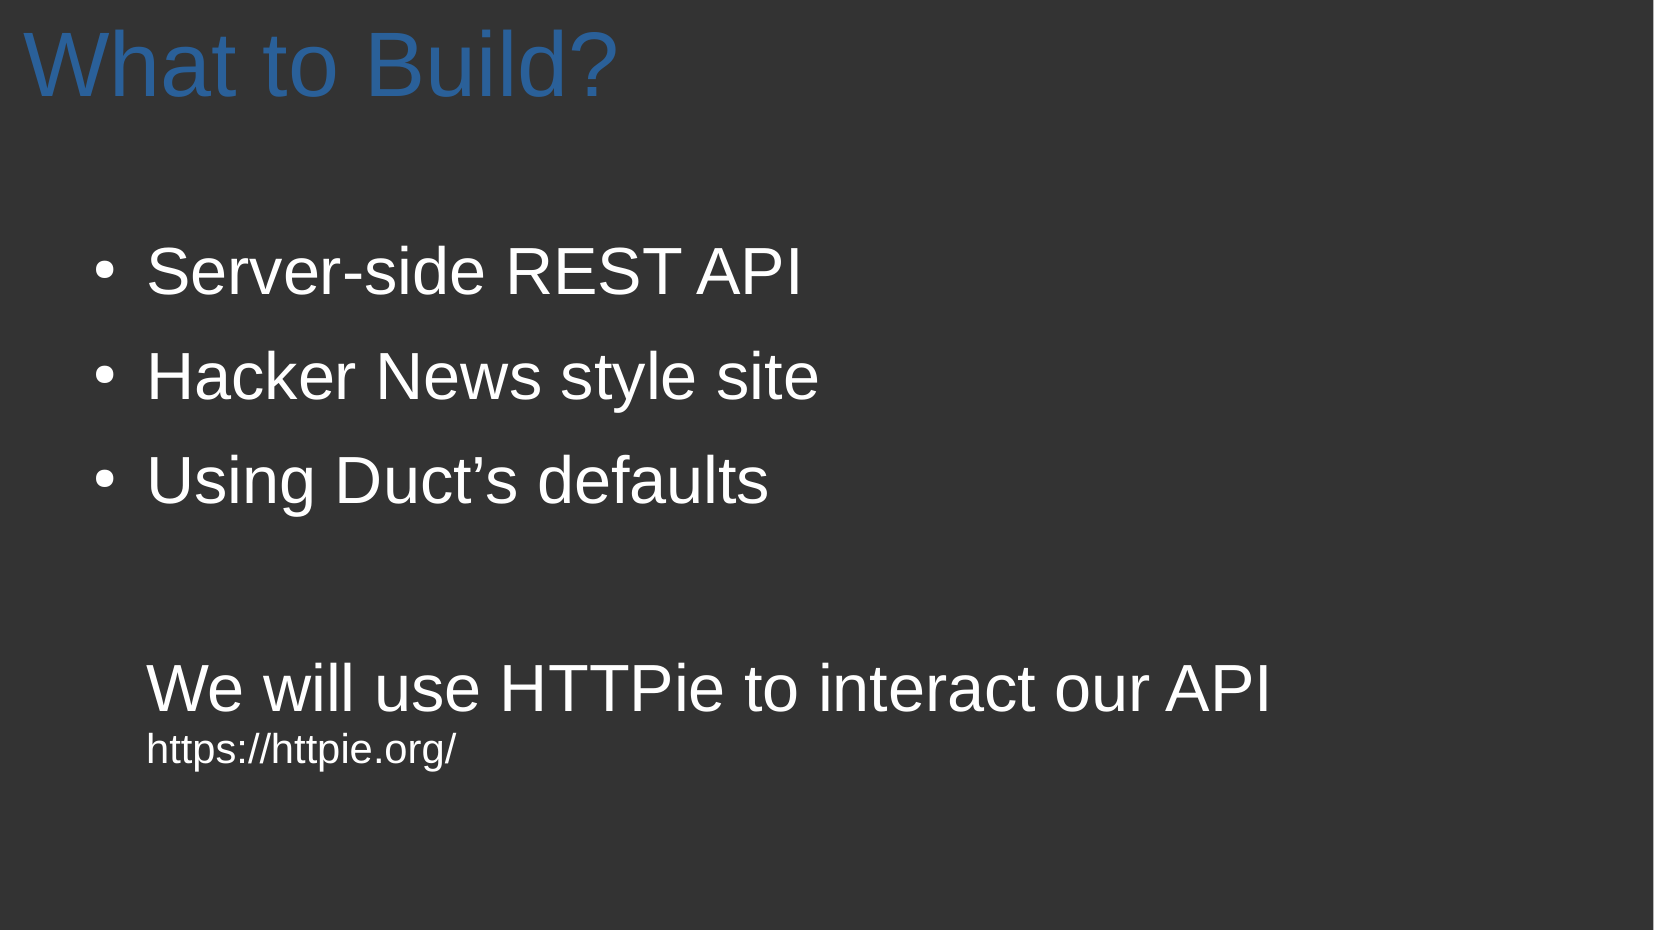

# What to Build?
Server-side REST API
Hacker News style site
Using Duct’s defaults
We will use HTTPie to interact our API
https://httpie.org/